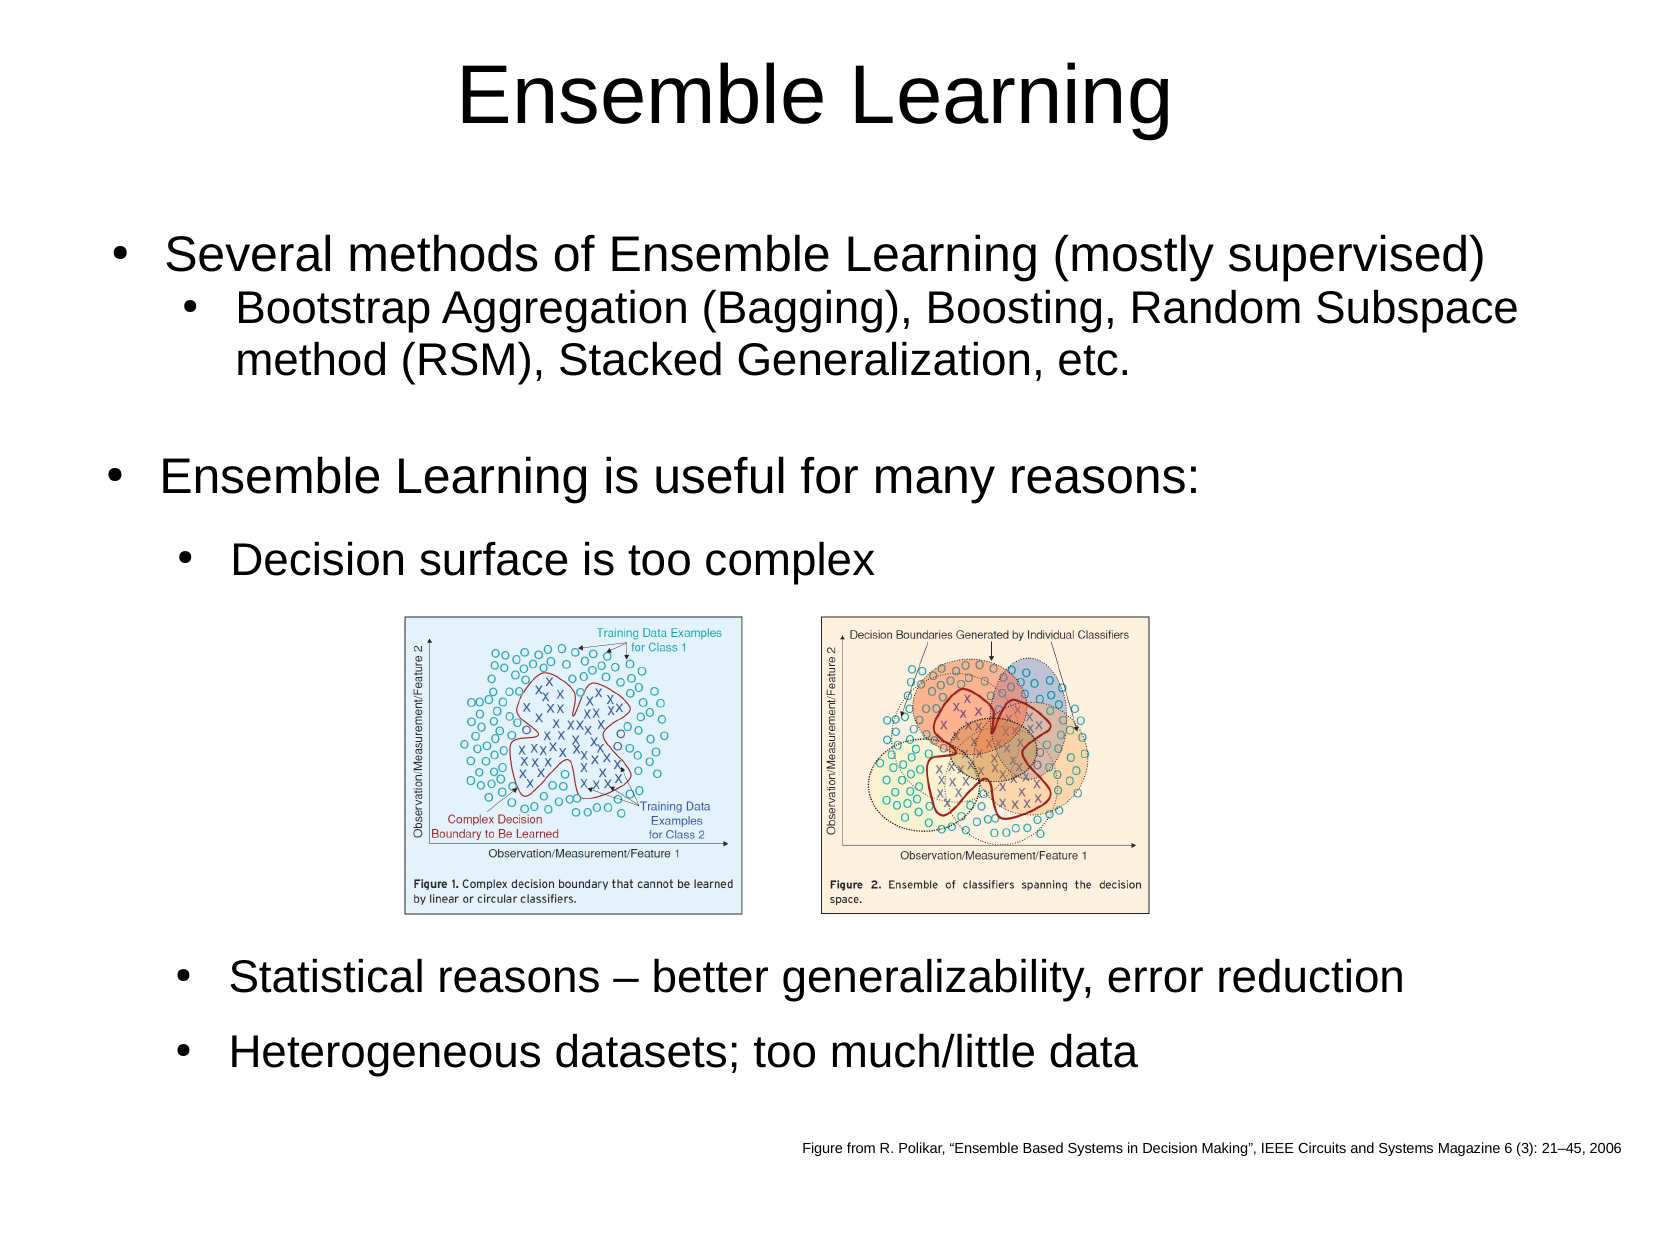

# Ensemble Learning
Several methods of Ensemble Learning (mostly supervised)
Bootstrap Aggregation (Bagging), Boosting, Random Subspace method (RSM), Stacked Generalization, etc.
Ensemble Learning is useful for many reasons:
Decision surface is too complex
Statistical reasons – better generalizability, error reduction
Heterogeneous datasets; too much/little data
Figure from R. Polikar, “Ensemble Based Systems in Decision Making”, IEEE Circuits and Systems Magazine 6 (3): 21–45, 2006